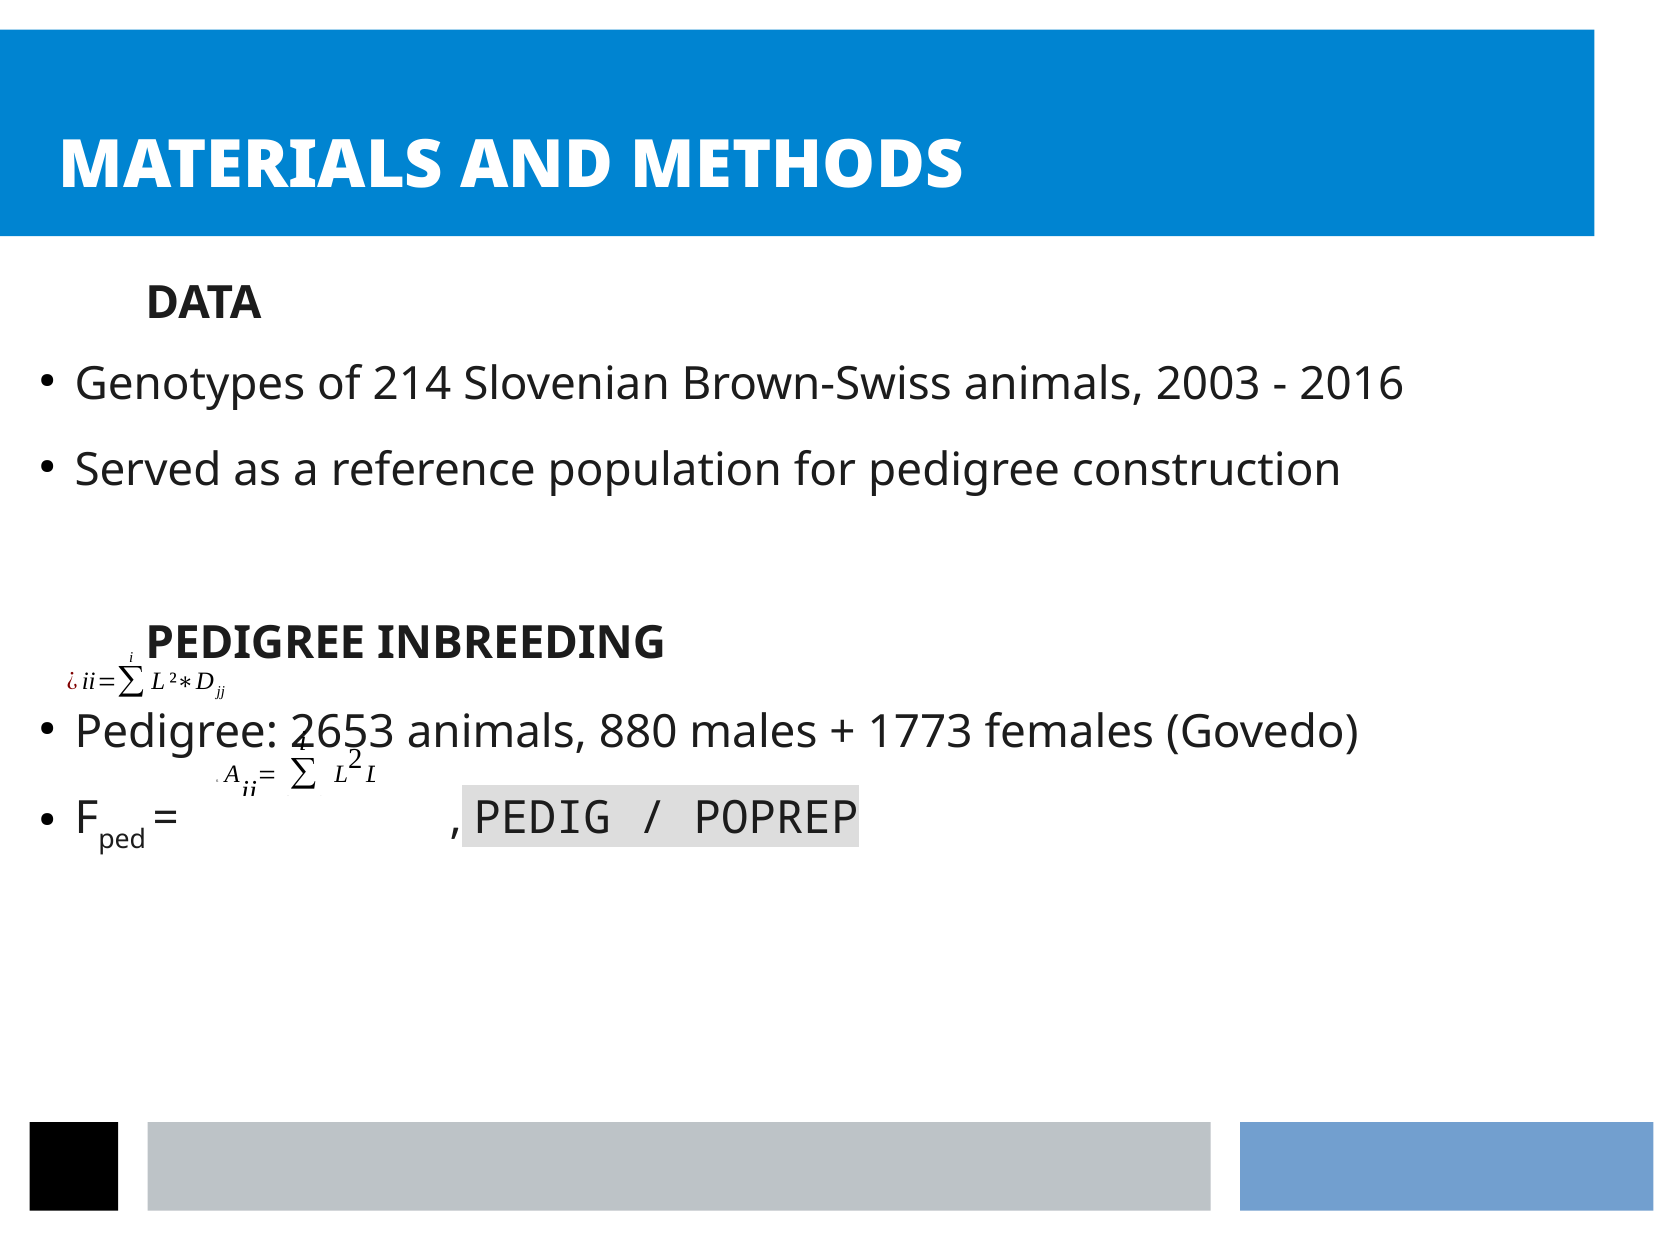

# MATERIALS AND METHODS
DATA
Genotypes of 214 Slovenian Brown-Swiss animals, 2003 - 2016
Served as a reference population for pedigree construction
PEDIGREE INBREEDING
Pedigree: 2653 animals, 880 males + 1773 females (Govedo)
Fped =				, PEDIG / POPREP